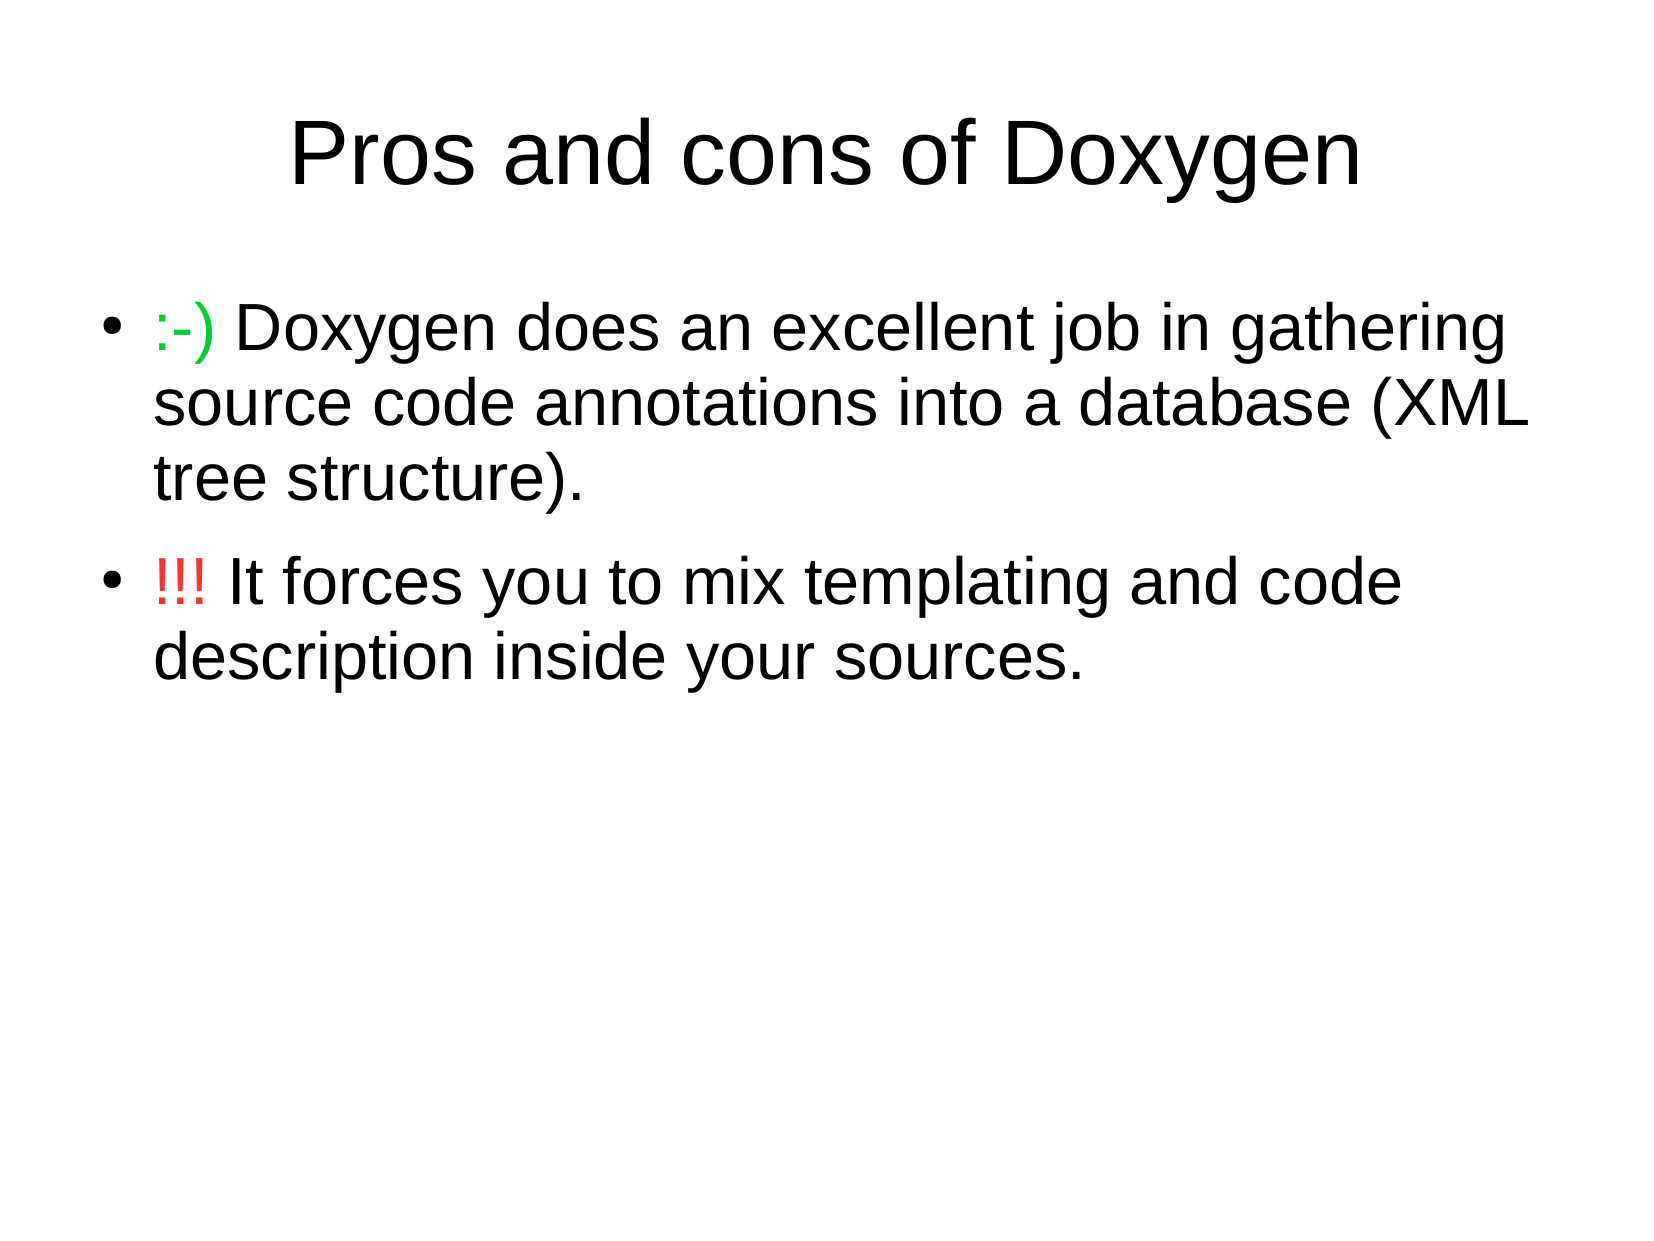

# Pros and cons of Doxygen
:-) Doxygen does an excellent job in gathering source code annotations into a database (XML tree structure).
!!! It forces you to mix templating and code description inside your sources.